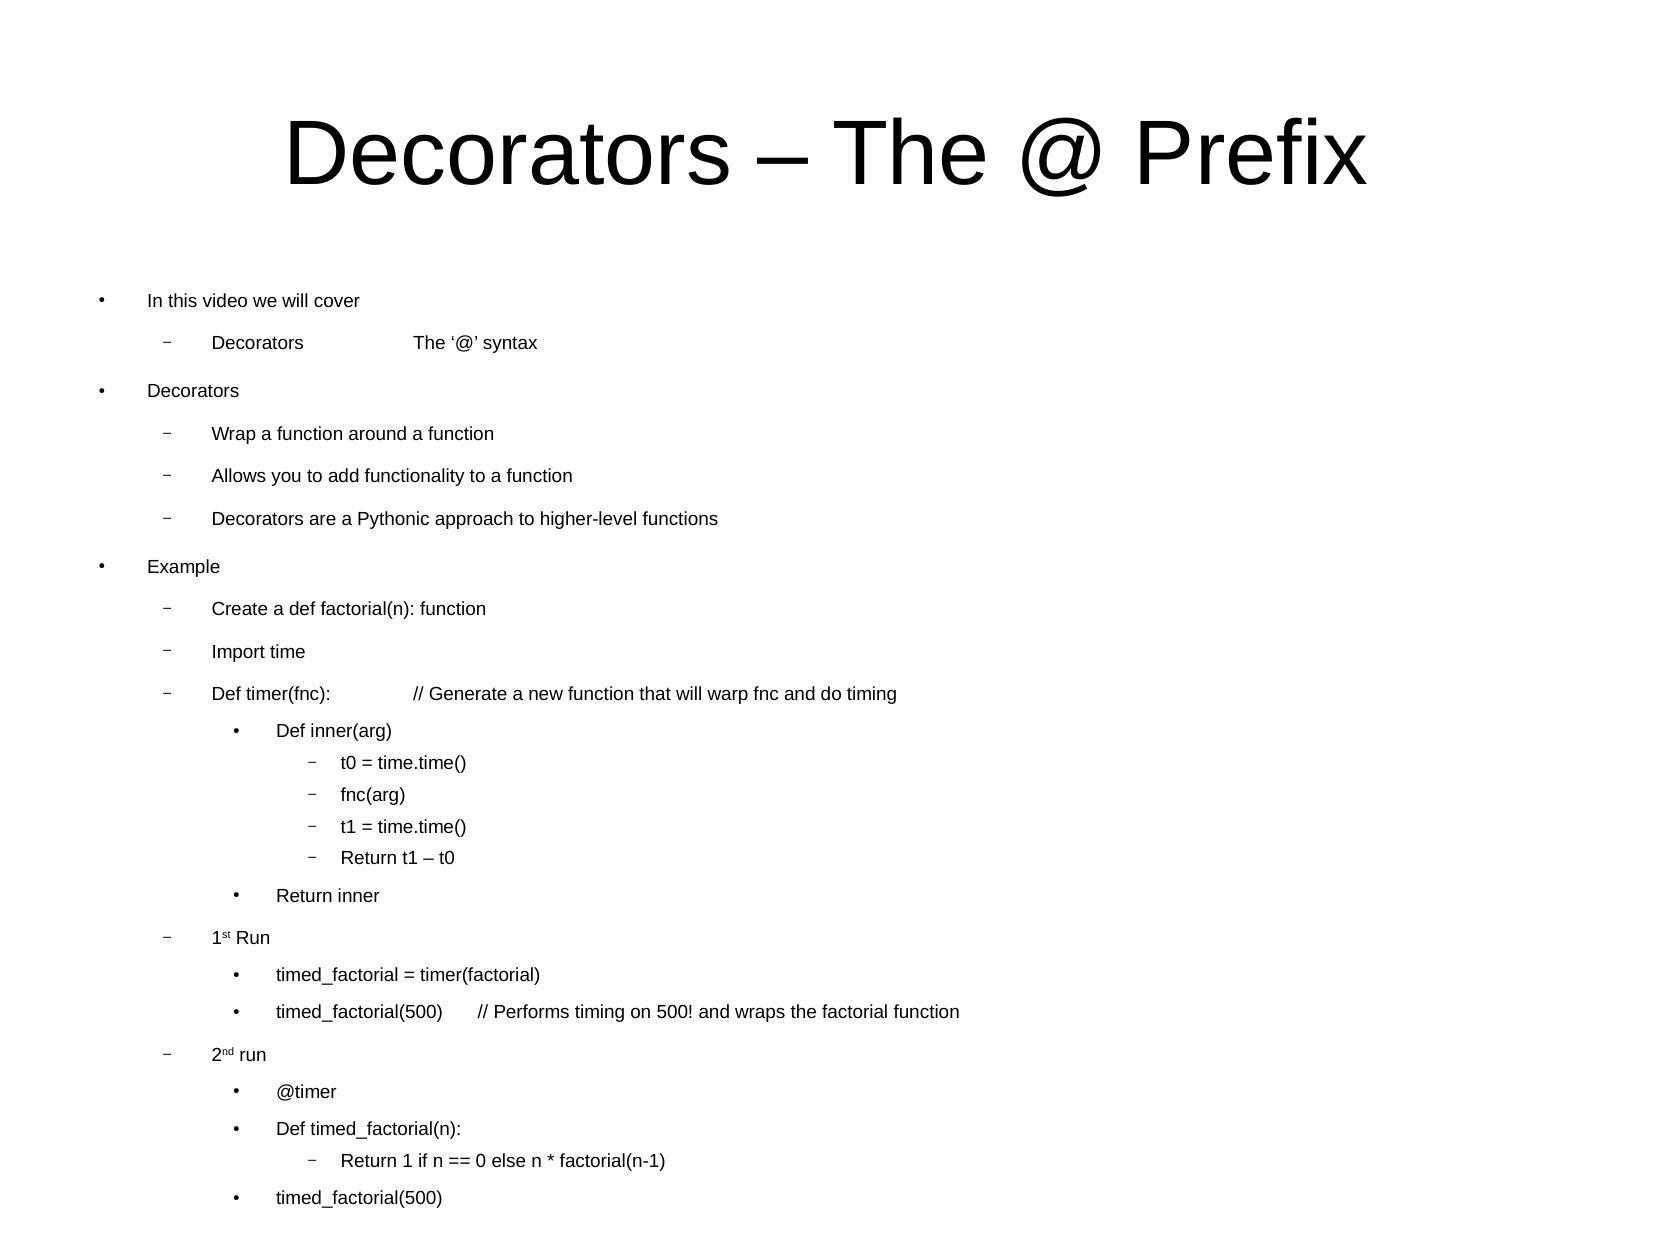

# Decorators – The @ Prefix
In this video we will cover
Decorators						The ‘@’ syntax
Decorators
Wrap a function around a function
Allows you to add functionality to a function
Decorators are a Pythonic approach to higher-level functions
Example
Create a def factorial(n): function
Import time
Def timer(fnc):			// Generate a new function that will warp fnc and do timing
Def inner(arg)
t0 = time.time()
fnc(arg)
t1 = time.time()
Return t1 – t0
Return inner
1st Run
timed_factorial = timer(factorial)
timed_factorial(500)			// Performs timing on 500! and wraps the factorial function
2nd run
@timer
Def timed_factorial(n):
Return 1 if n == 0 else n * factorial(n-1)
timed_factorial(500)